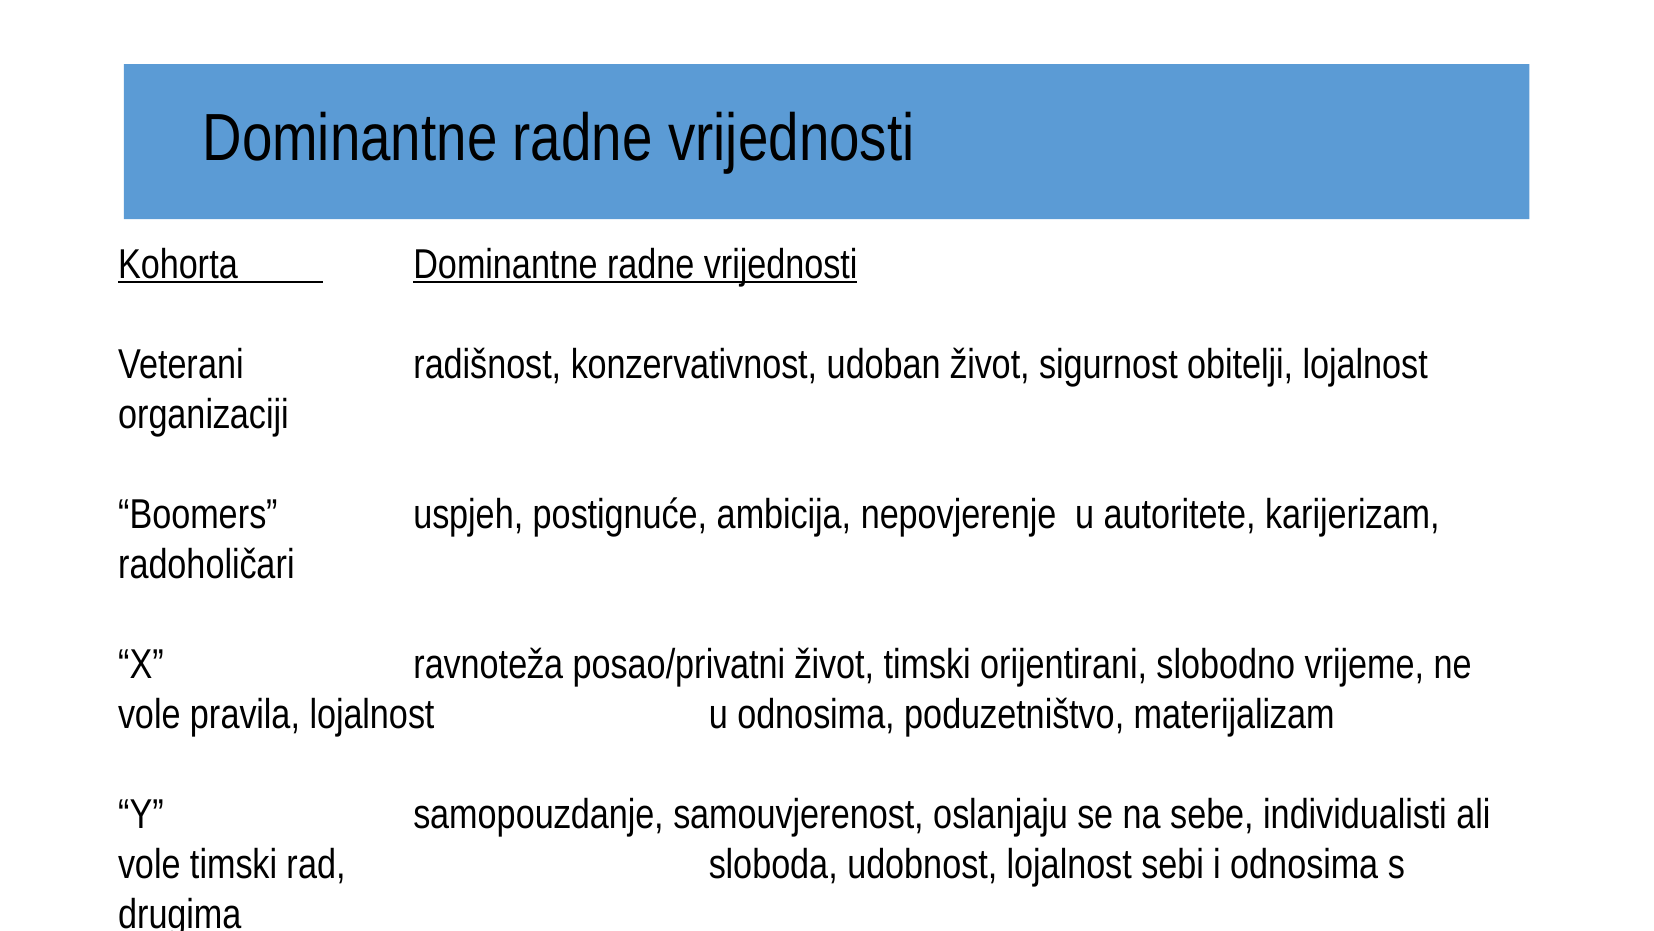

# Dominantne radne vrijednosti
Kohorta 		Dominantne radne vrijednosti
Veterani 		radišnost, konzervativnost, udoban život, sigurnost obitelji, lojalnost organizaciji
“Boomers” 		uspjeh, postignuće, ambicija, nepovjerenje u autoritete, karijerizam, radoholičari
“X” 		ravnoteža posao/privatni život, timski orijentirani, slobodno vrijeme, ne vole pravila, lojalnost 				u odnosima, poduzetništvo, materijalizam
“Y” 				samopouzdanje, samouvjerenost, oslanjaju se na sebe, individualisti ali vole timski rad, 					sloboda, udobnost, lojalnost sebi i odnosima s drugima
„Z”				zahtjevni, usmjereni na sebe, odgovornost i svjesnost globalnih problema, zabrinutost, 					materijalizam, manja uključenost u politiku. Transparentnost, poštenje, integritet, osobne 					slobode i fleksibilnost. Žele biti informirani i saslušani: davati prijedloge i kritike.